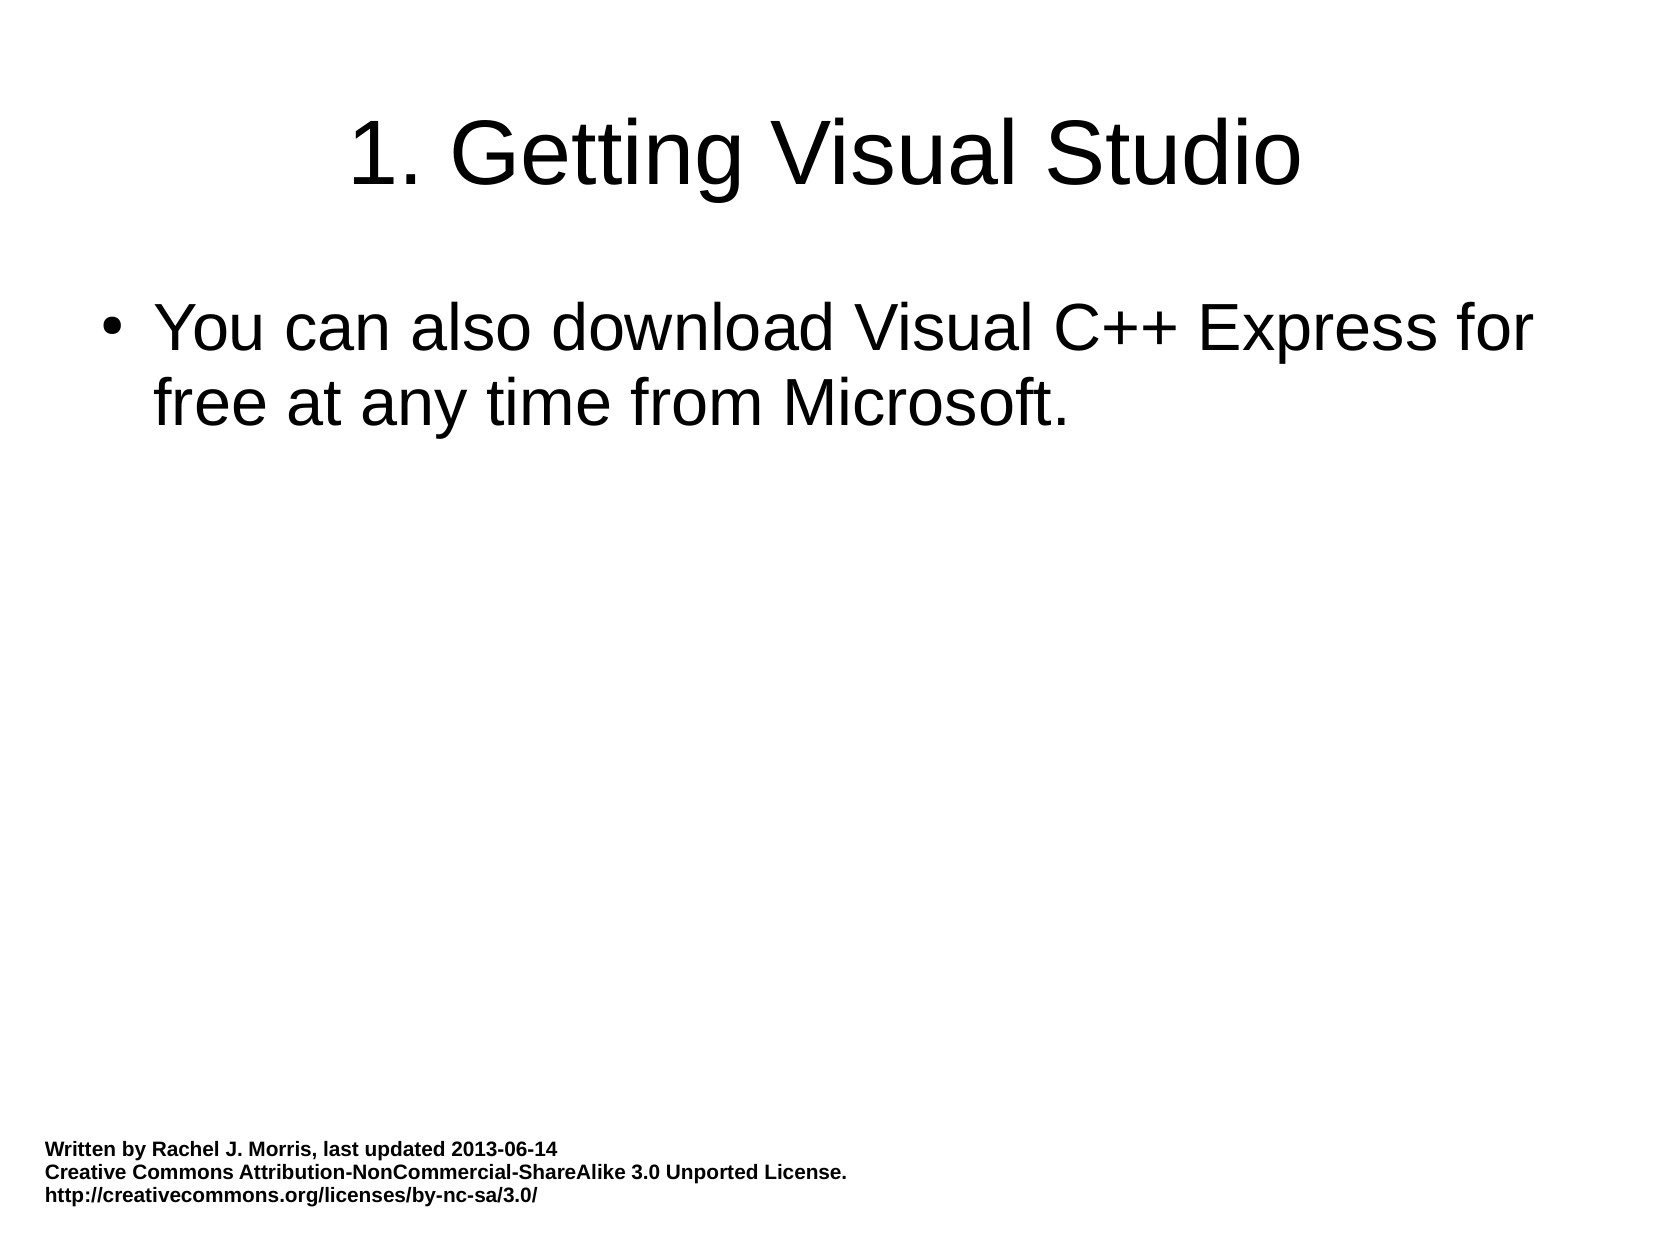

# 1. Getting Visual Studio
You can also download Visual C++ Express for free at any time from Microsoft.